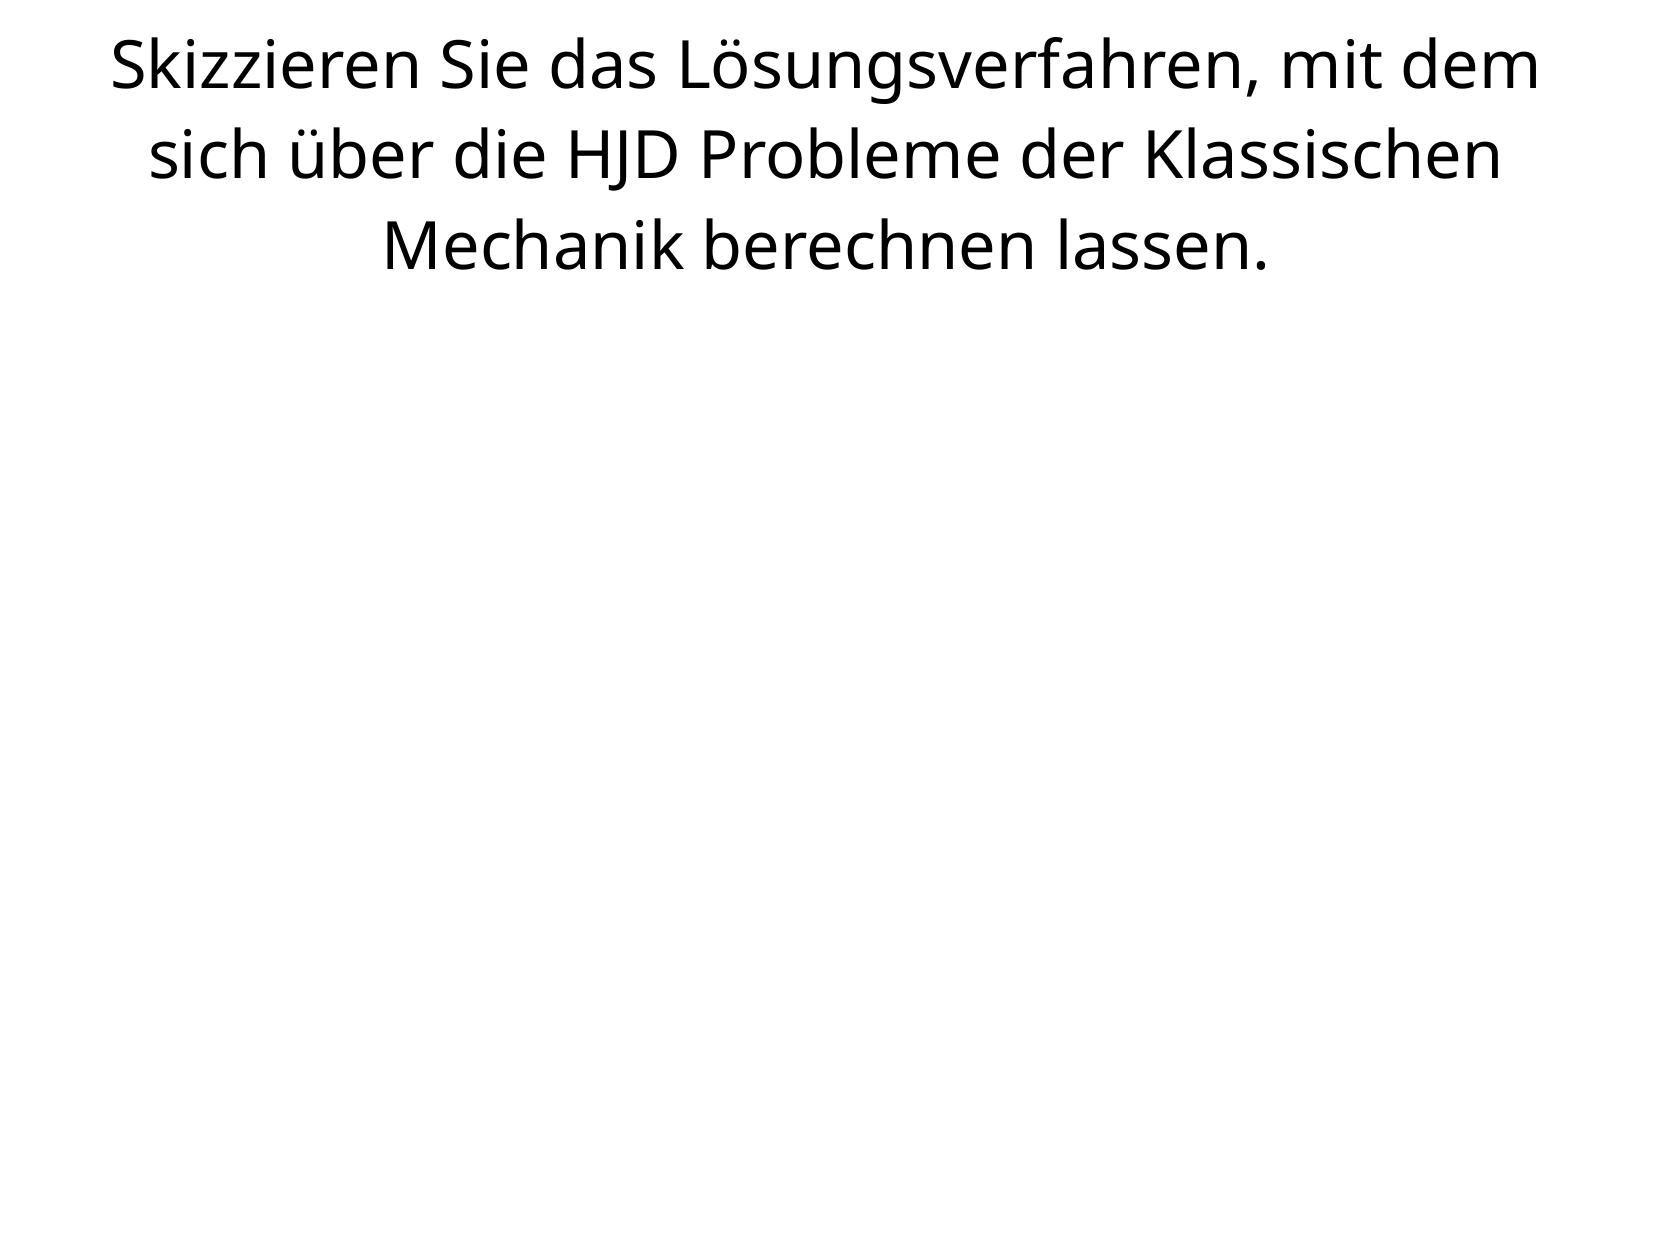

# Skizzieren Sie das Lösungsverfahren, mit dem sich über die HJD Probleme der Klassischen Mechanik berechnen lassen.